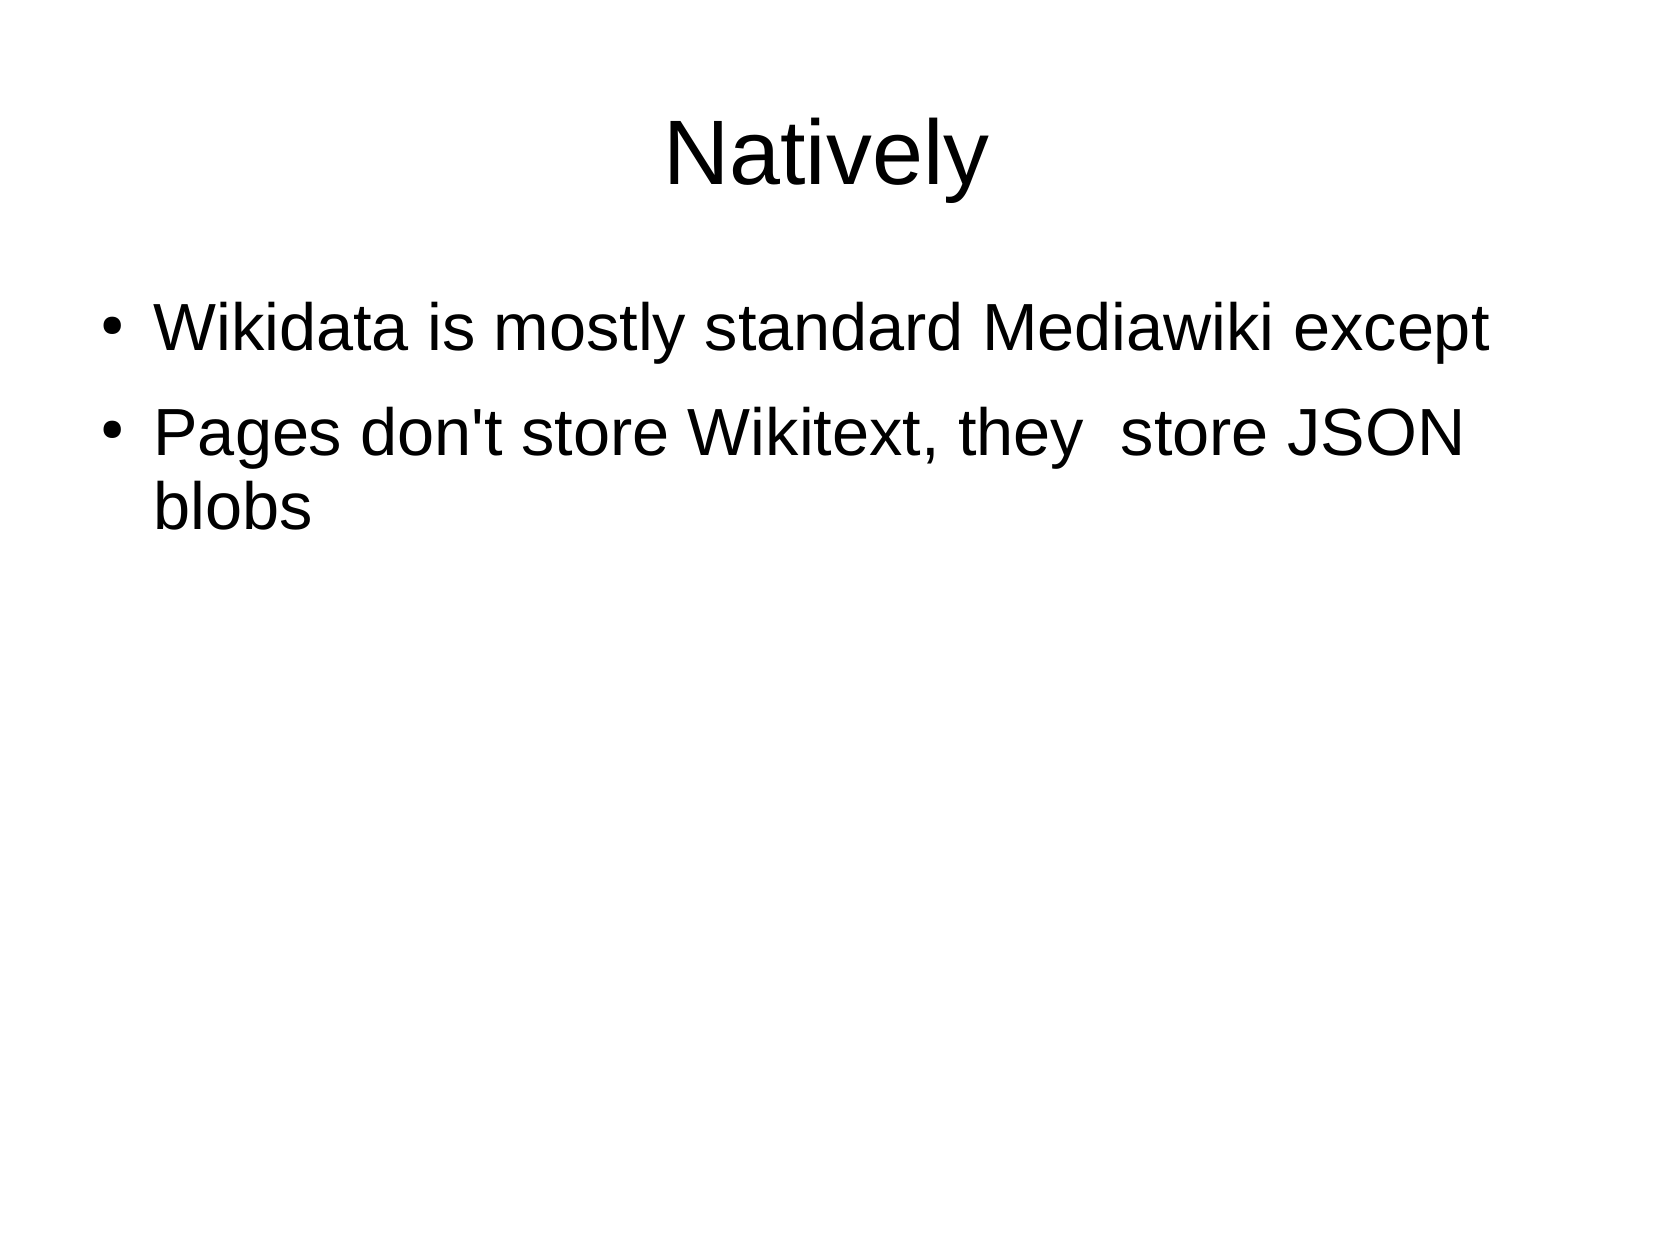

# Natively
Wikidata is mostly standard Mediawiki except
Pages don't store Wikitext, they store JSON blobs